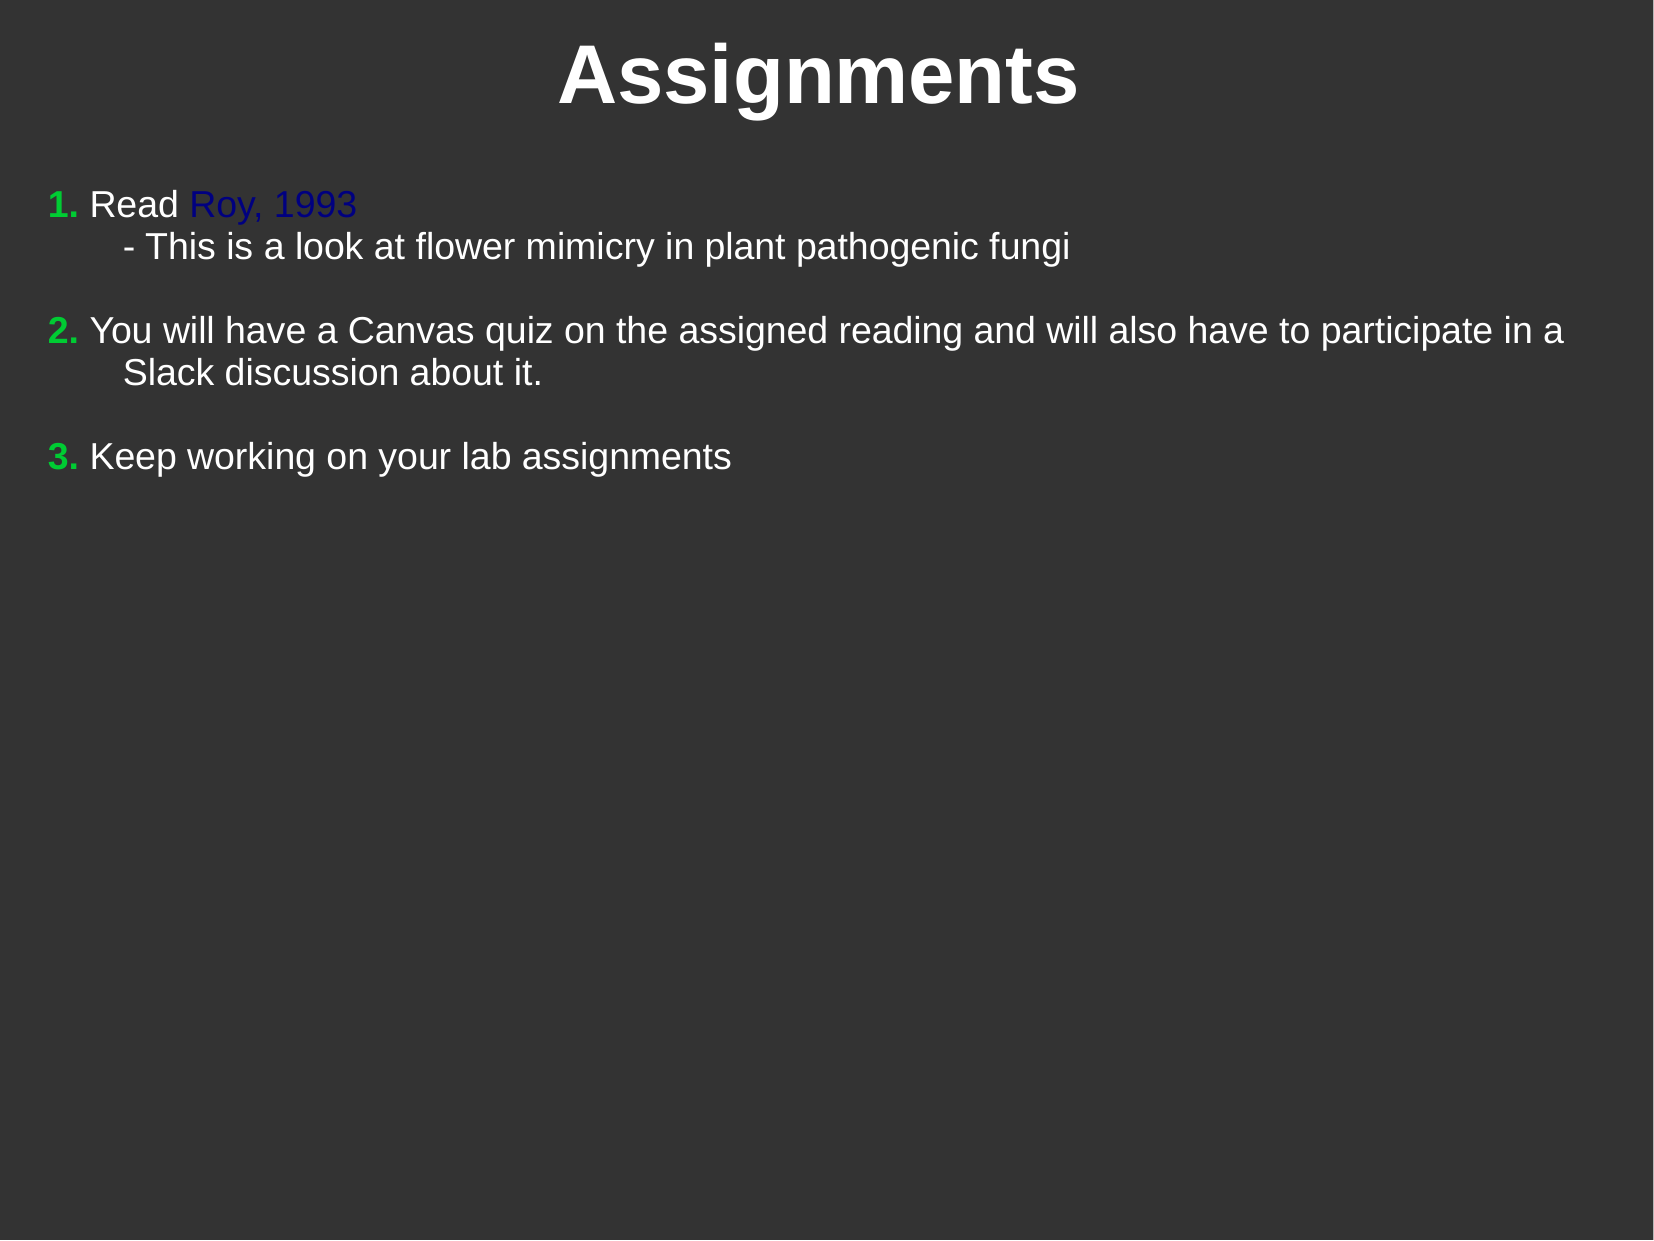

Assignments
1. Read Roy, 1993
	- This is a look at flower mimicry in plant pathogenic fungi
2. You will have a Canvas quiz on the assigned reading and will also have to participate in a 	Slack discussion about it.
3. Keep working on your lab assignments